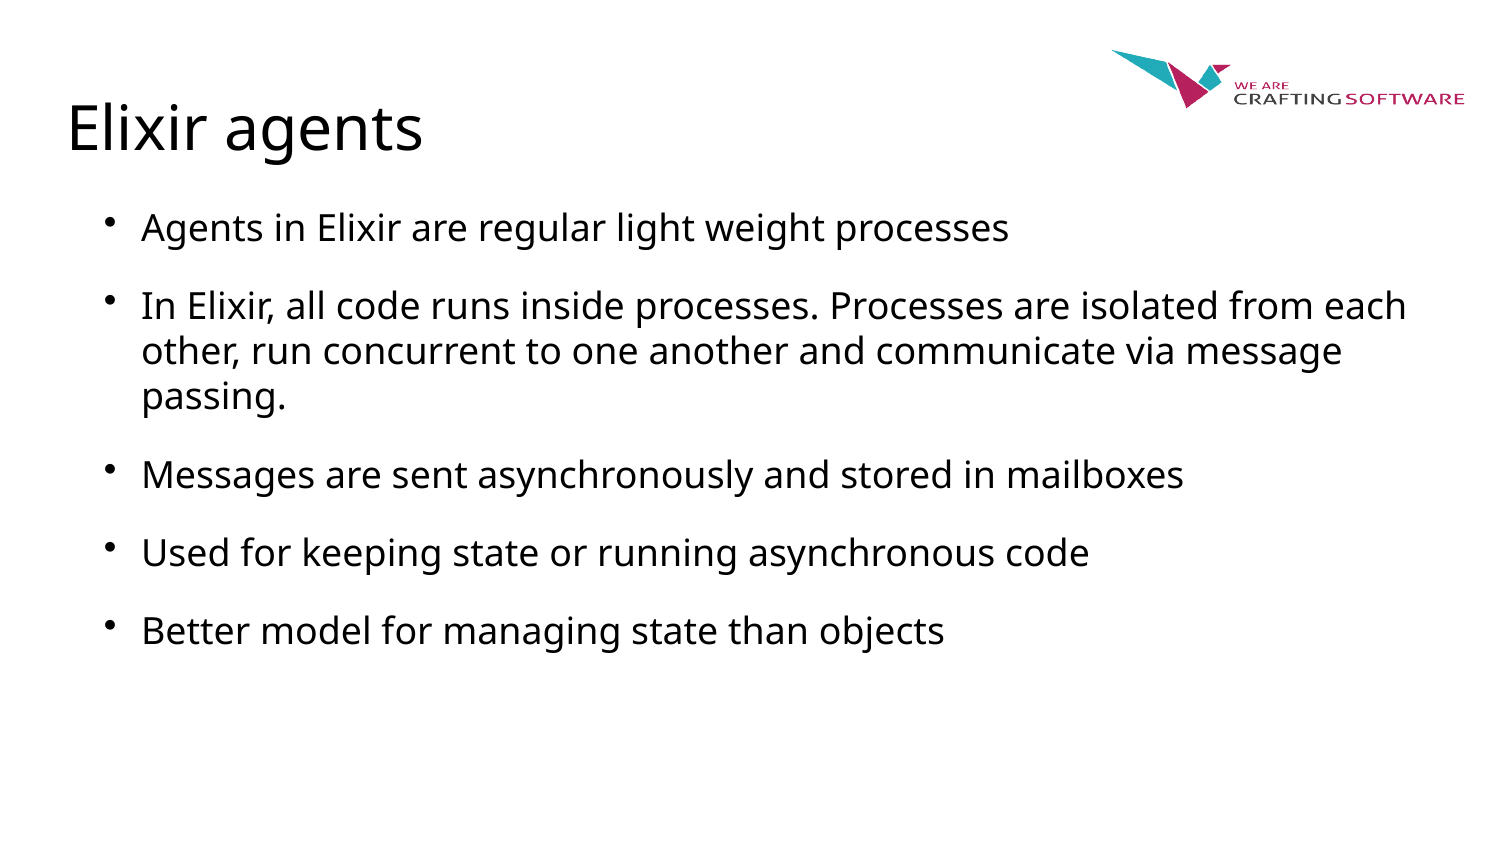

# Elixir agents
Agents in Elixir are regular light weight processes
In Elixir, all code runs inside processes. Processes are isolated from each other, run concurrent to one another and communicate via message passing.
Messages are sent asynchronously and stored in mailboxes
Used for keeping state or running asynchronous code
Better model for managing state than objects